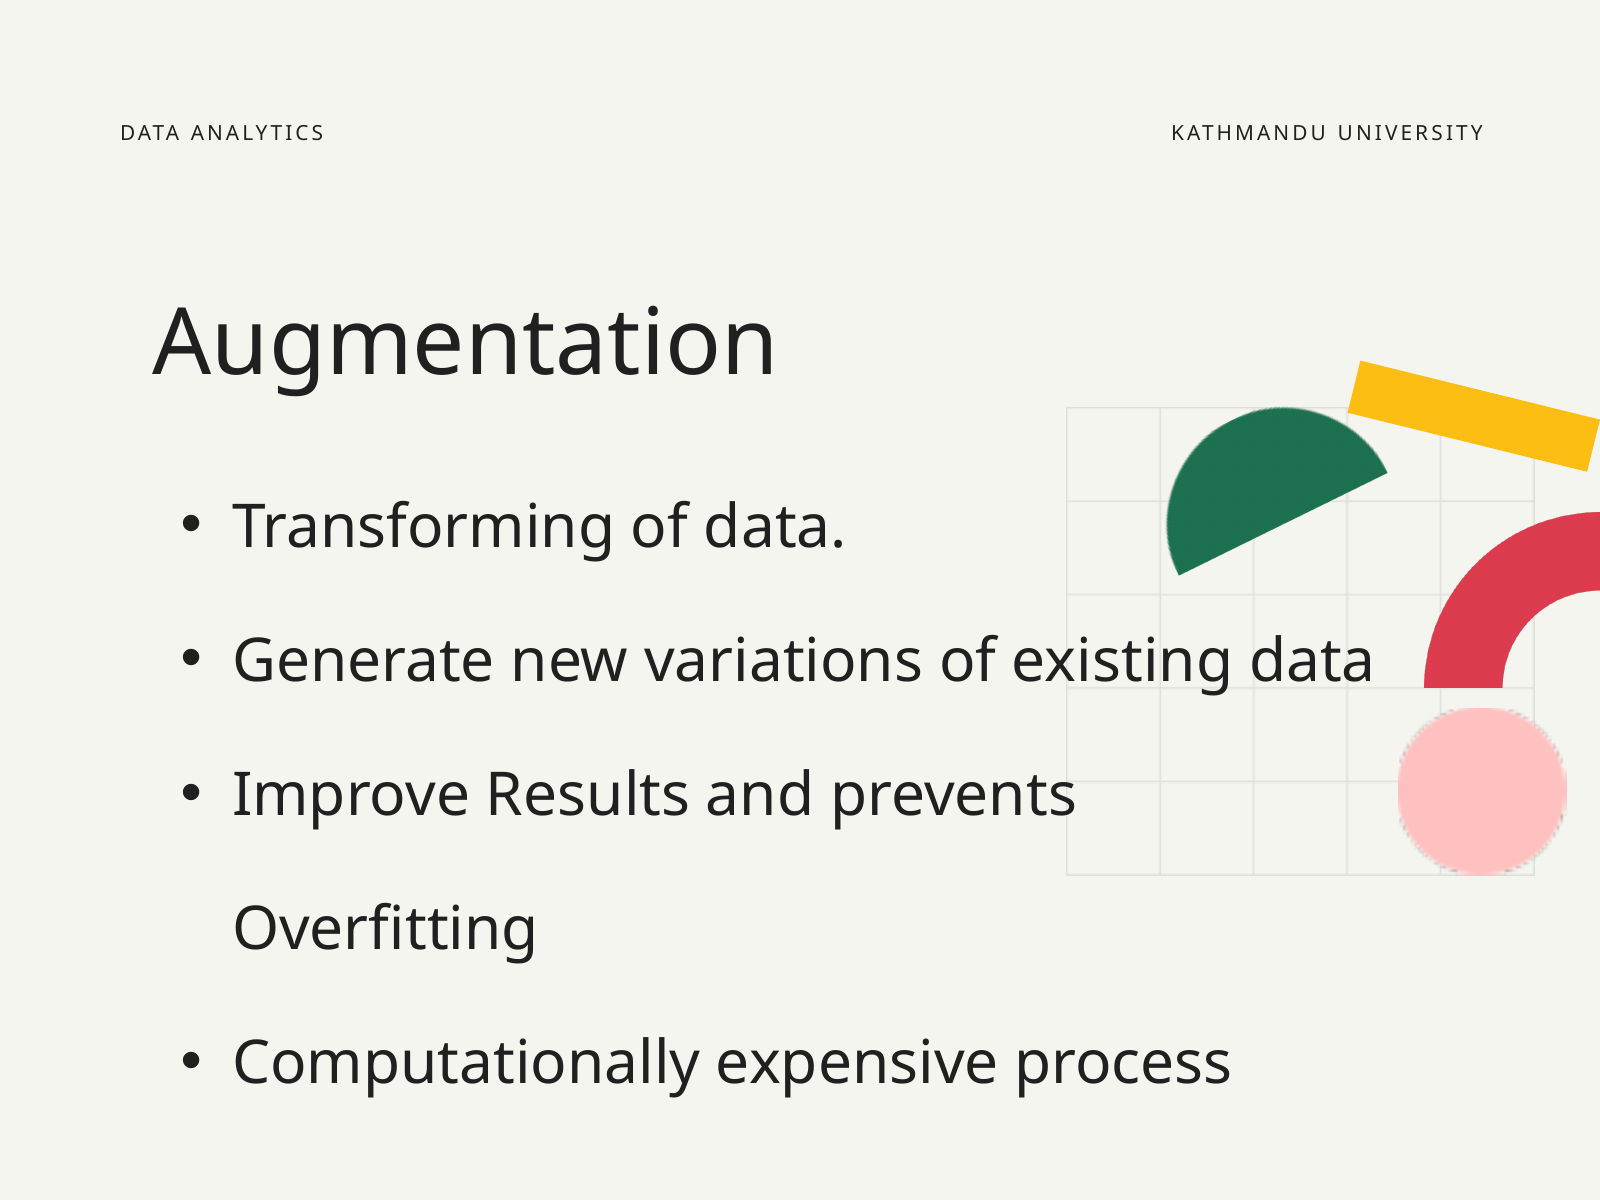

DATA ANALYTICS
KATHMANDU UNIVERSITY
Augmentation
Transforming of data.
Generate new variations of existing data
Improve Results and prevents Overfitting
Computationally expensive process